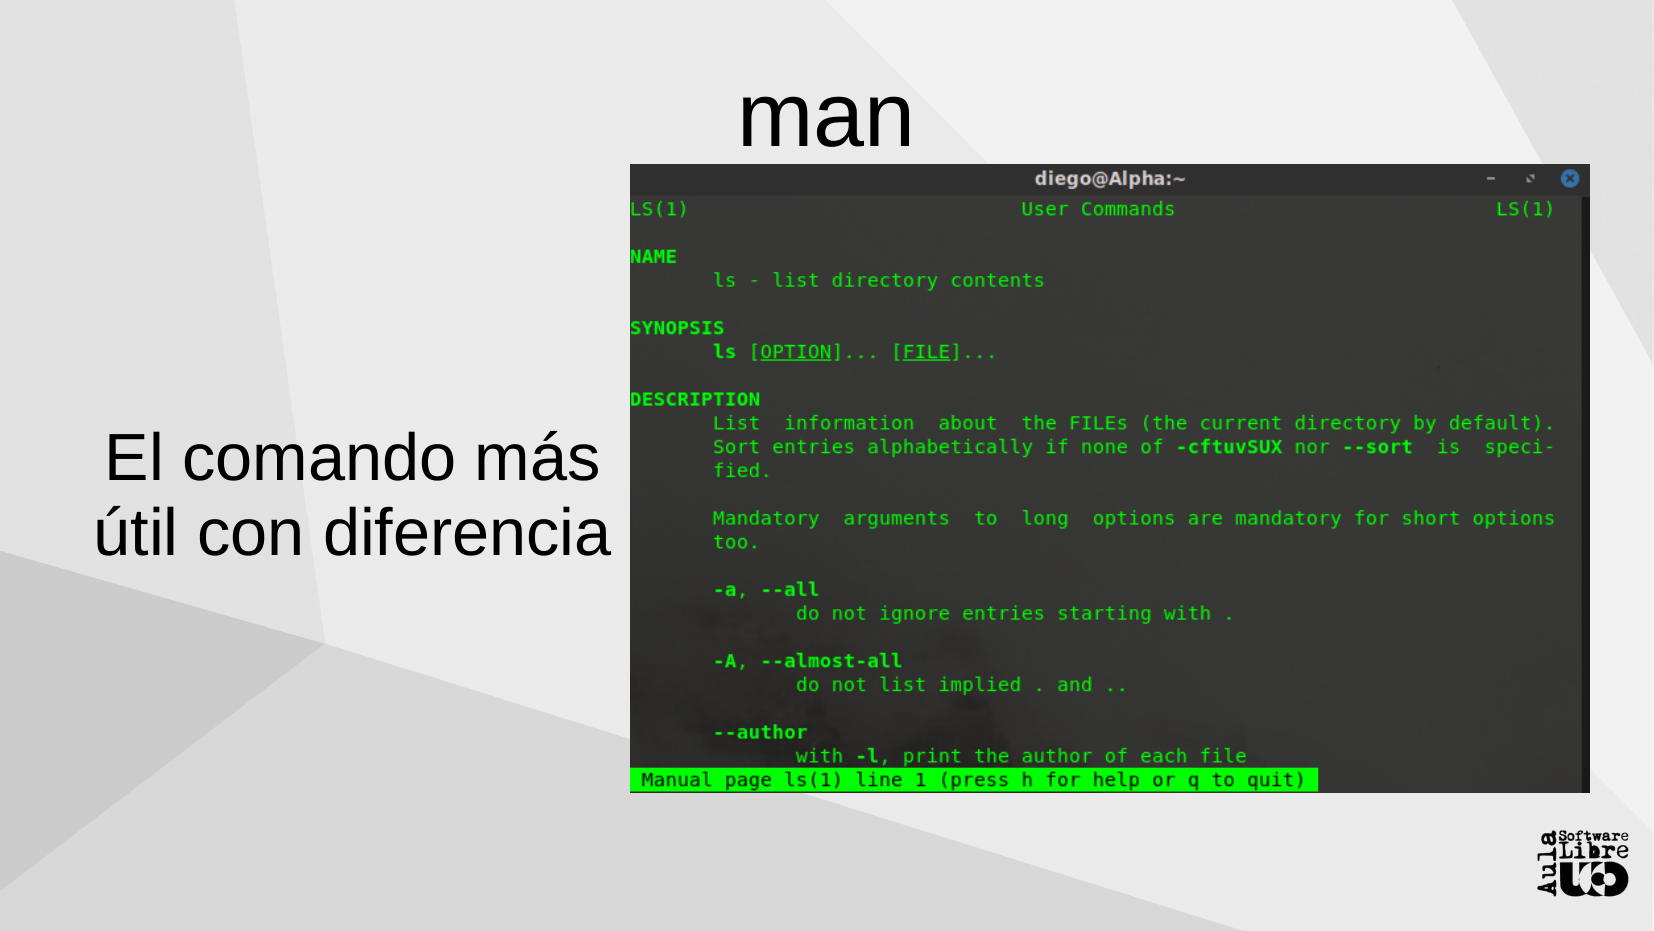

# man
El comando más útil con diferencia